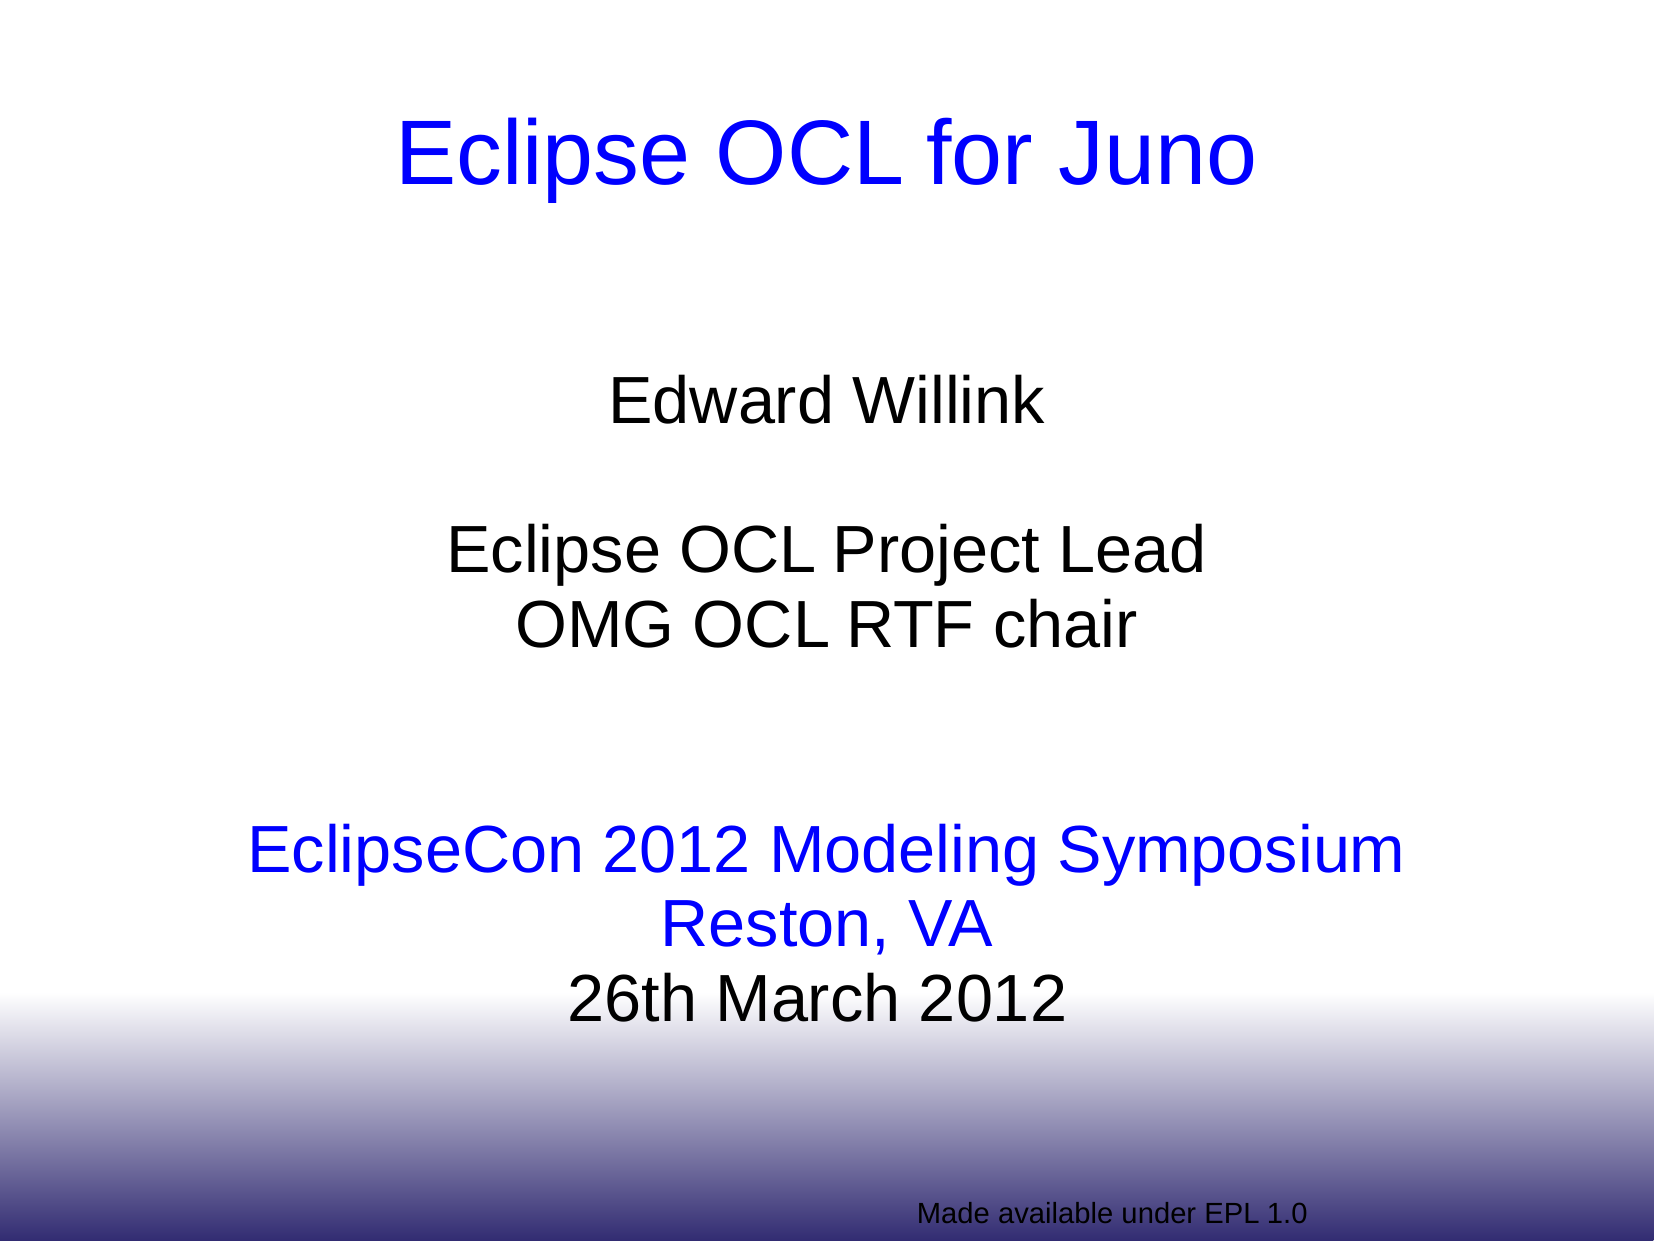

# Eclipse OCL for Juno
Edward Willink
Eclipse OCL Project Lead
OMG OCL RTF chair
EclipseCon 2012 Modeling Symposium
Reston, VA
26th March 2012